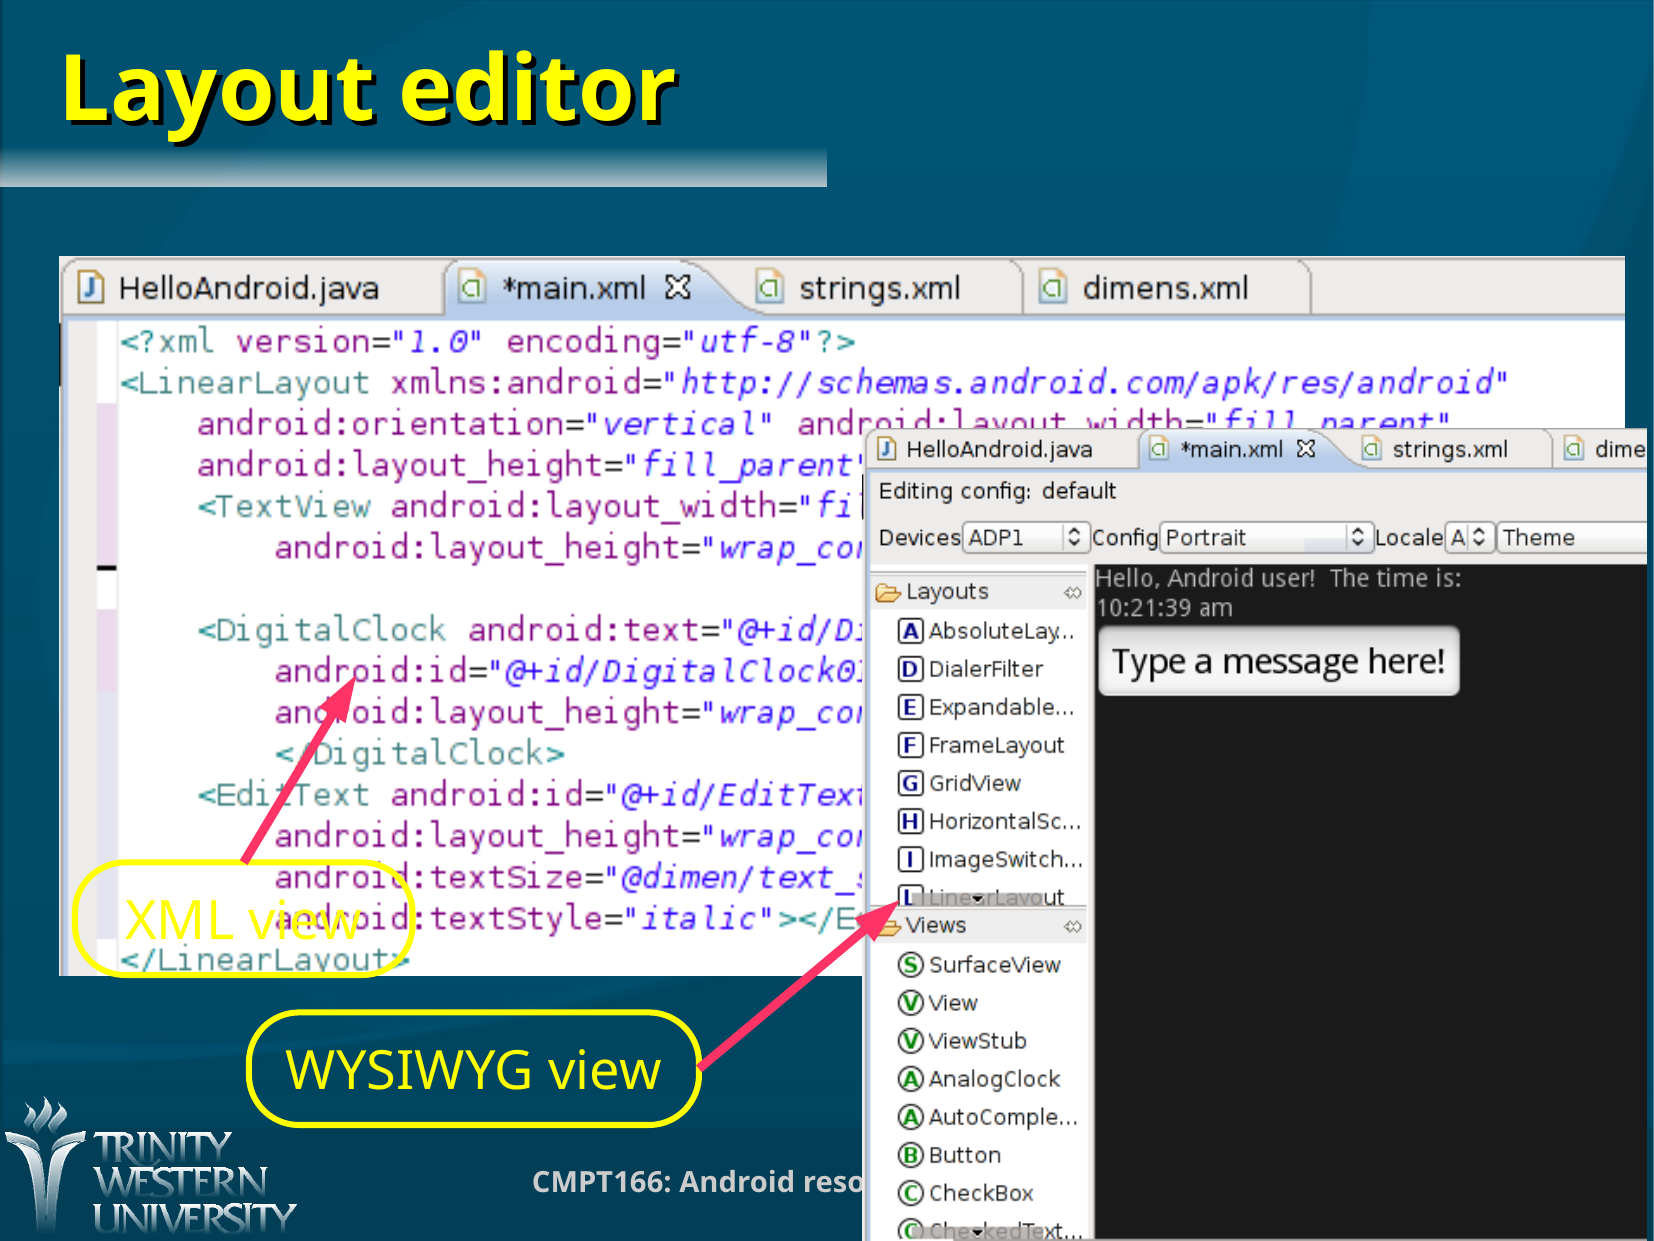

# Layout editor
XML view
WYSIWYG view
CMPT166: Android resources
24 Mar 2011
4